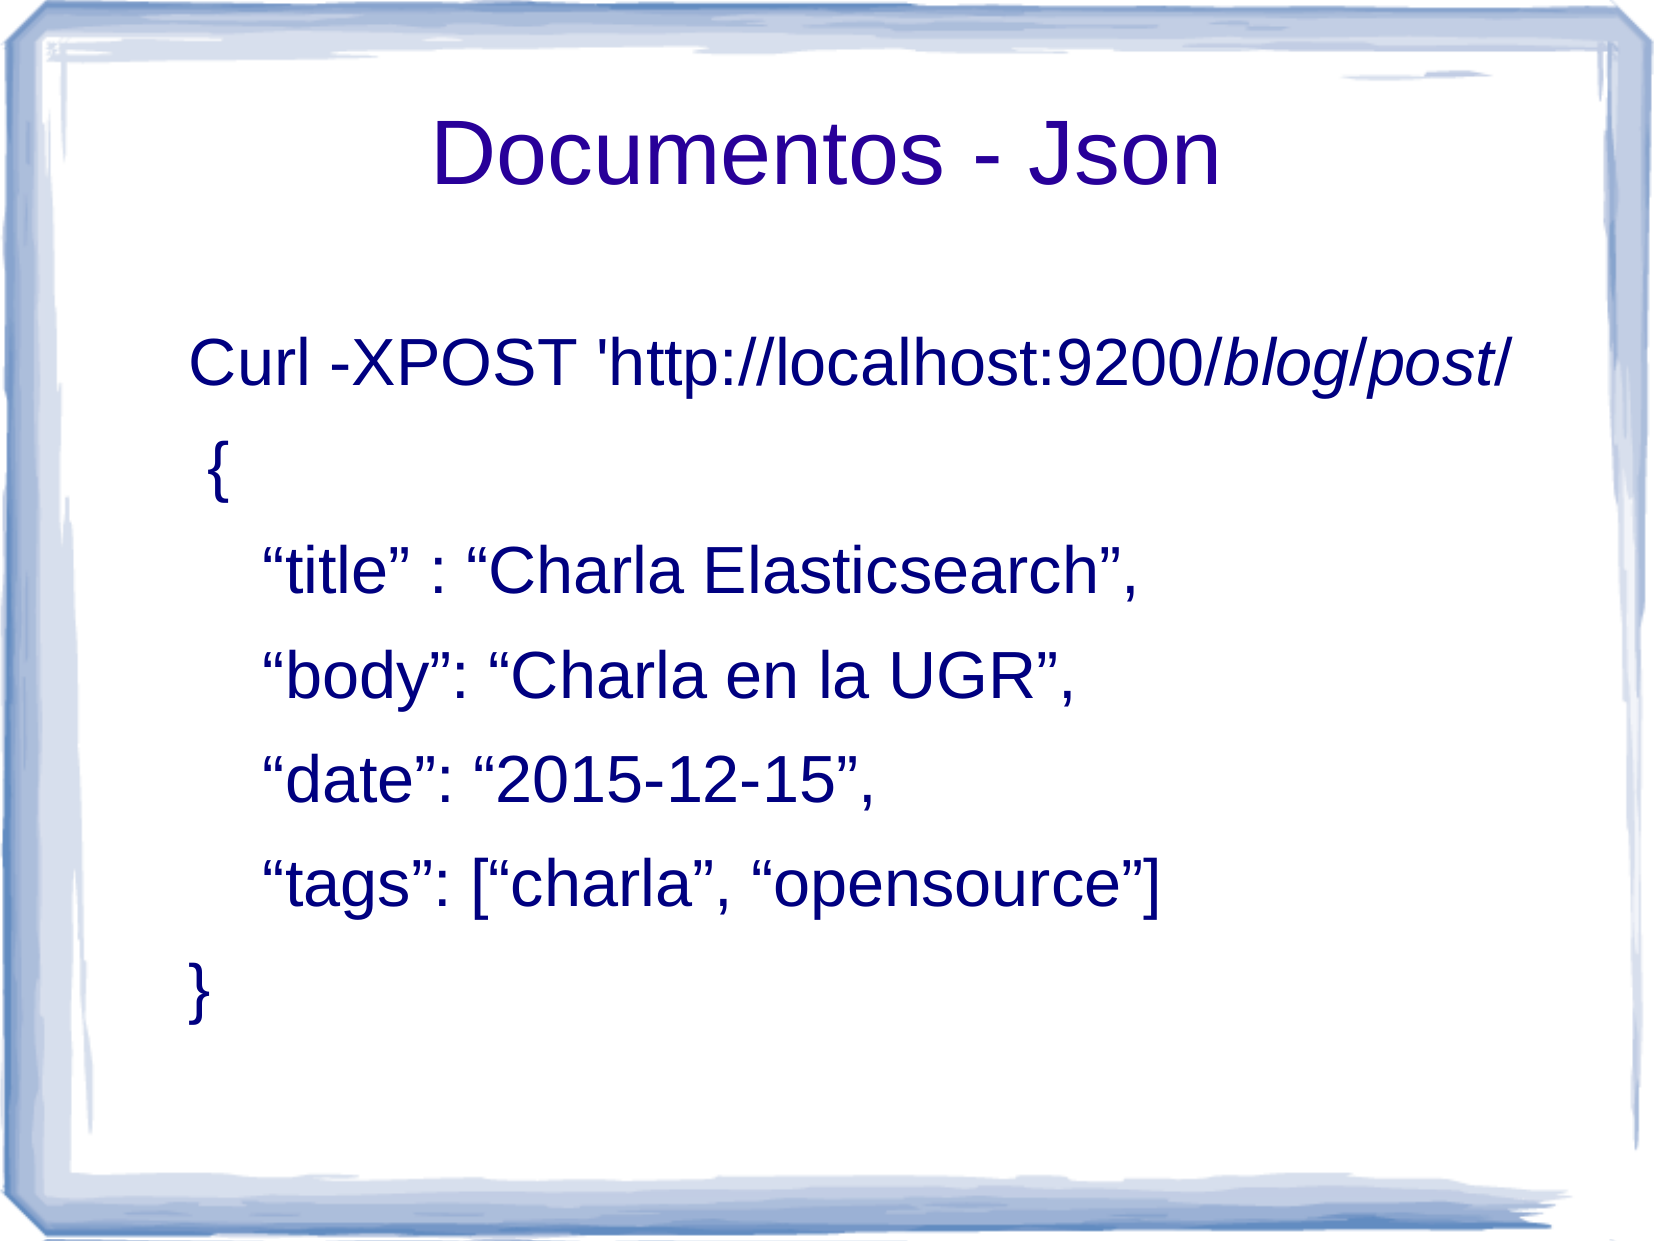

# Documentos	 - Json
Curl -XPOST 'http://localhost:9200/blog/post/
 {
 “title” : “Charla Elasticsearch”,
 “body”: “Charla en la UGR”,
 “date”: “2015-12-15”,
 “tags”: [“charla”, “opensource”]
}